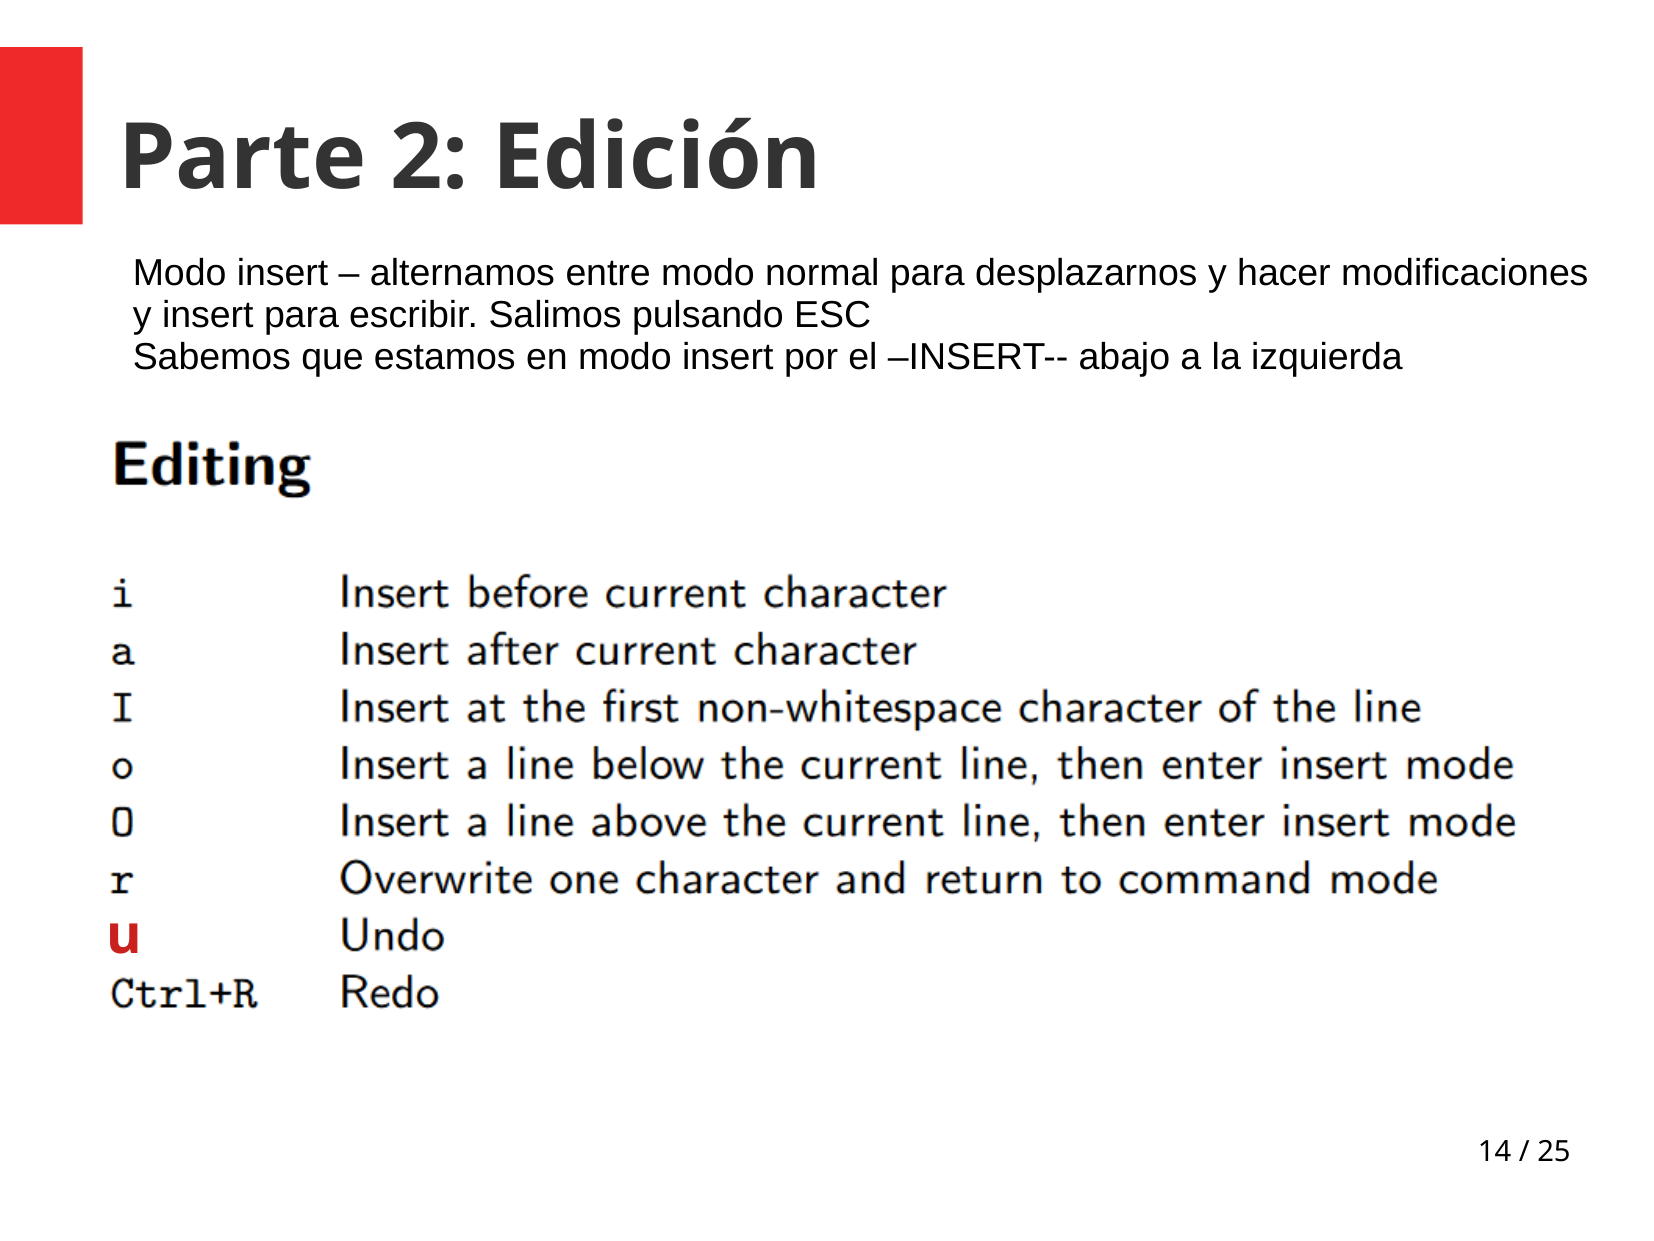

# Parte 2: Edición
Modo insert – alternamos entre modo normal para desplazarnos y hacer modificaciones y insert para escribir. Salimos pulsando ESC
Sabemos que estamos en modo insert por el –INSERT-- abajo a la izquierda
u
14